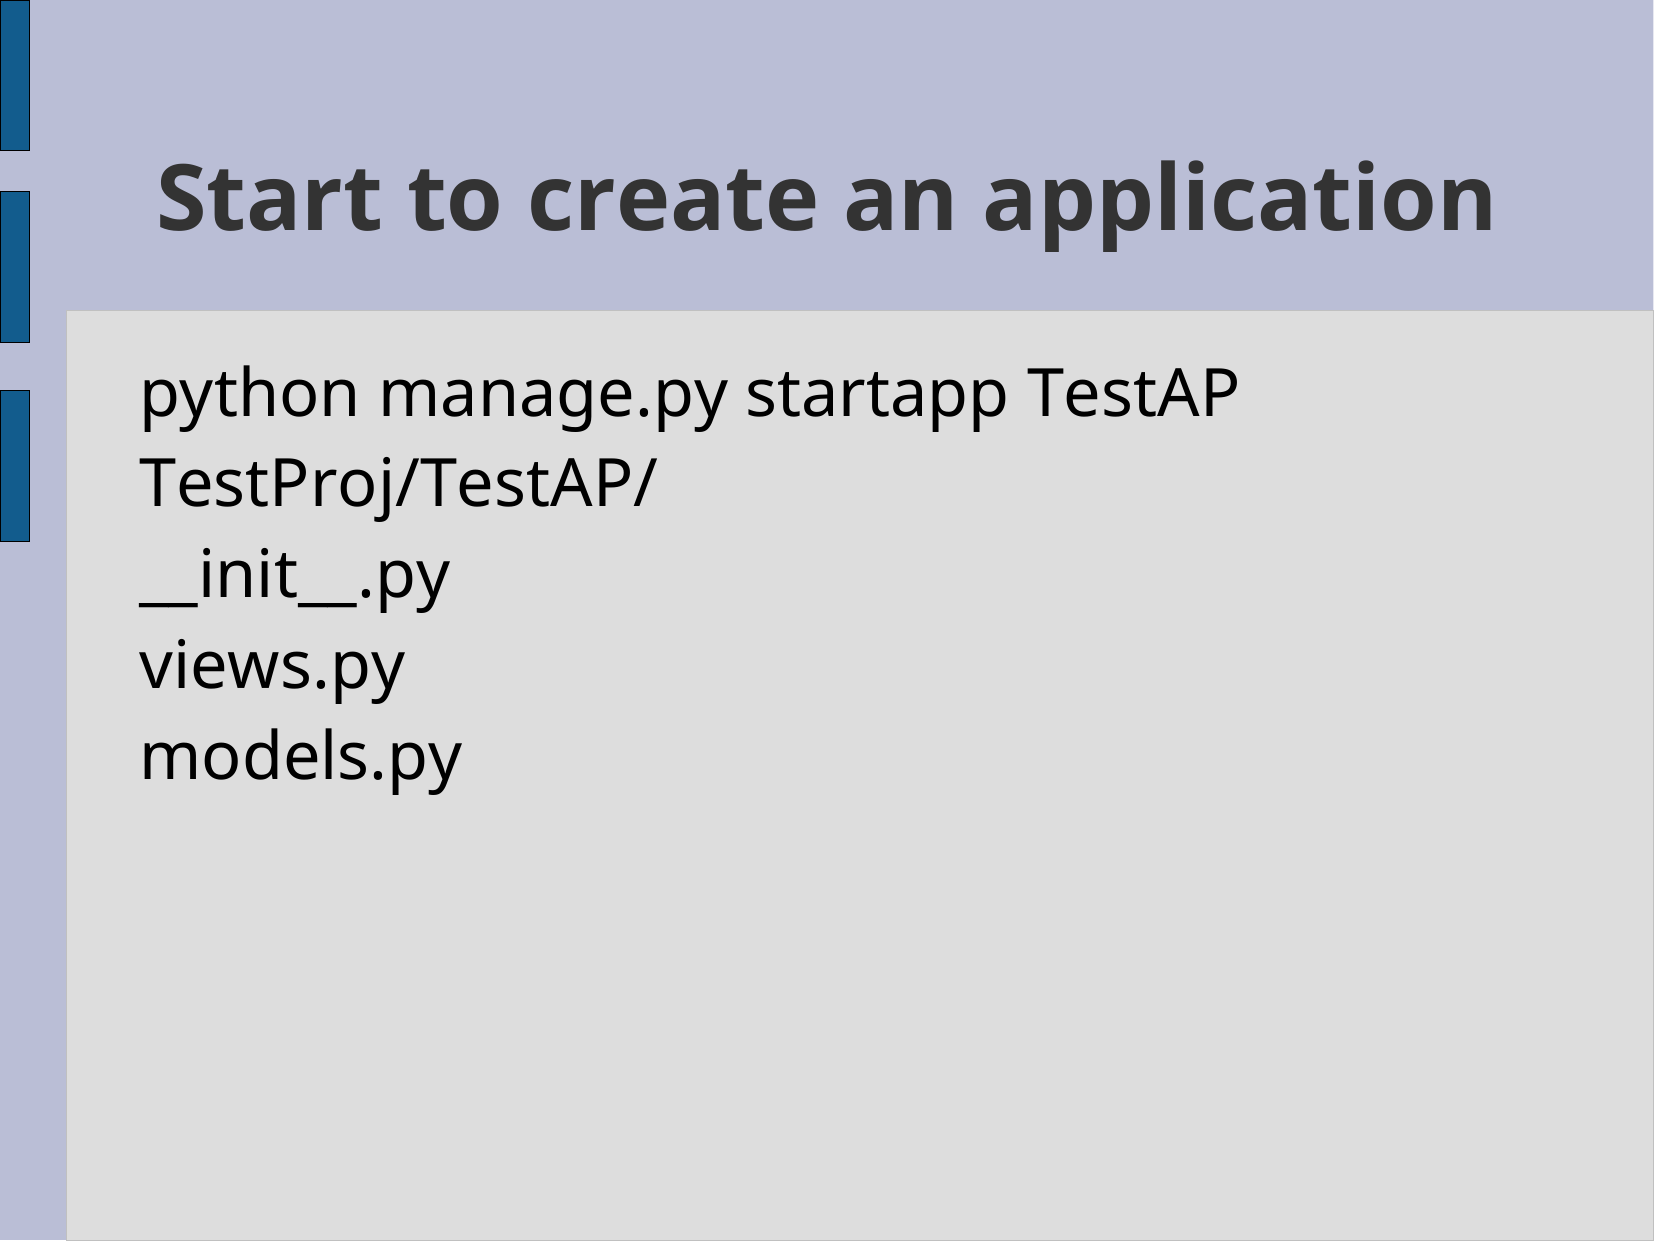

# Start to create an application
python manage.py startapp TestAP
TestProj/TestAP/
__init__.py
views.py
models.py